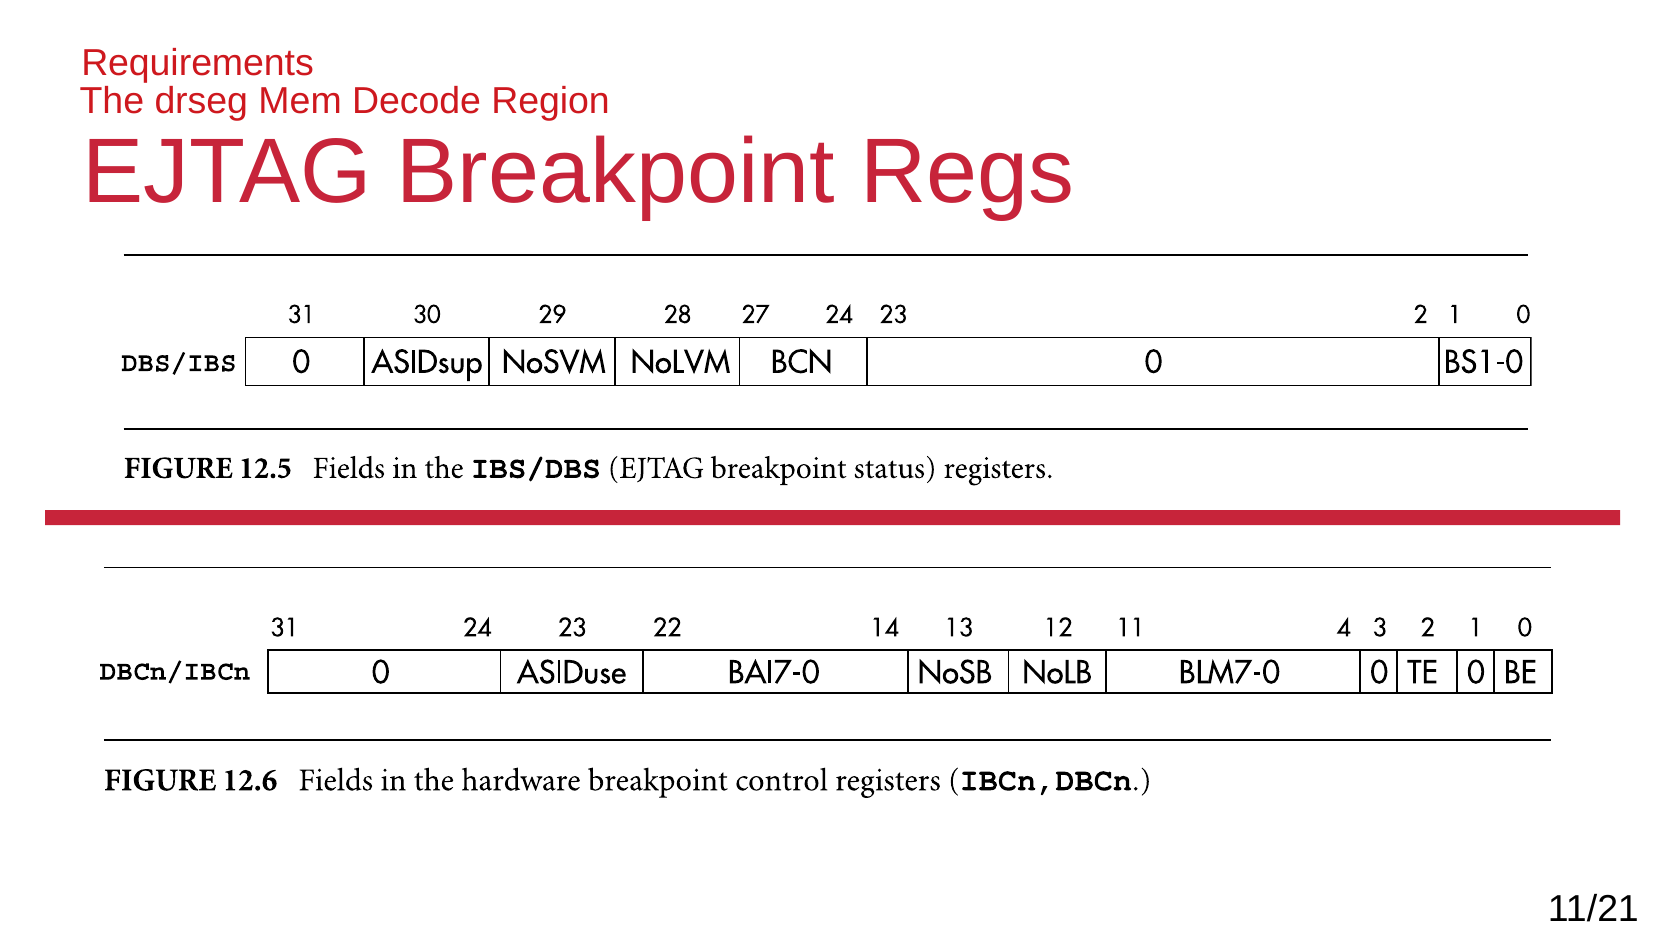

Requirements
The drseg Mem Decode Region
# EJTAG Breakpoint Regs